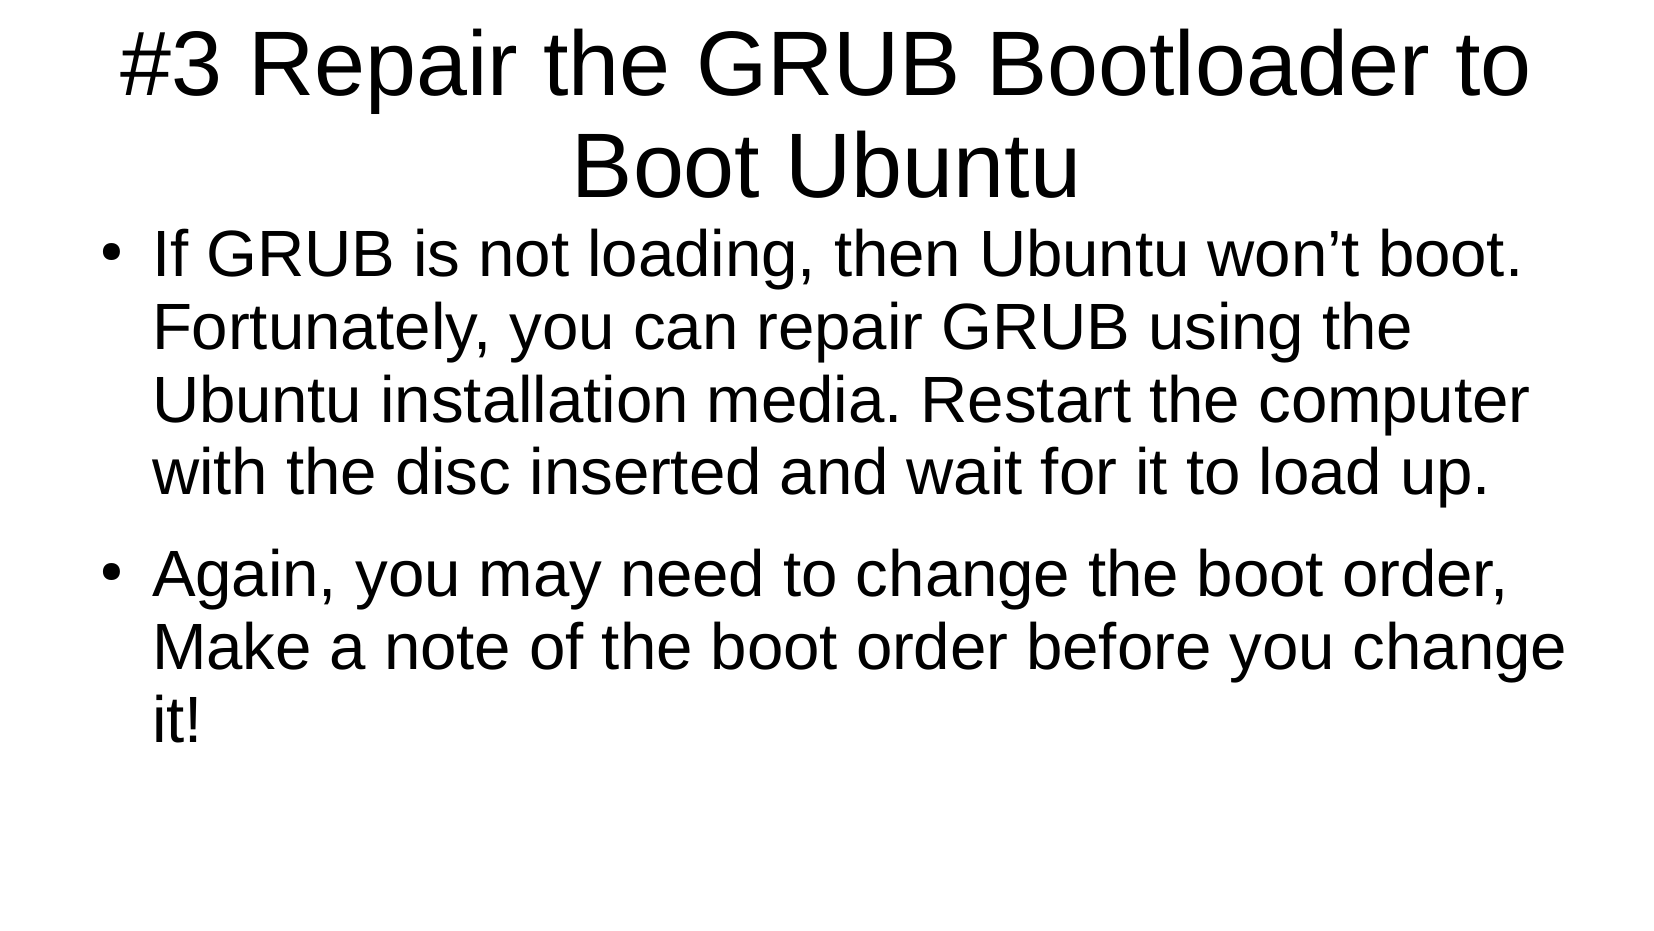

# #3 Repair the GRUB Bootloader to Boot Ubuntu
If GRUB is not loading, then Ubuntu won’t boot. Fortunately, you can repair GRUB using the Ubuntu installation media. Restart the computer with the disc inserted and wait for it to load up.
Again, you may need to change the boot order, Make a note of the boot order before you change it!